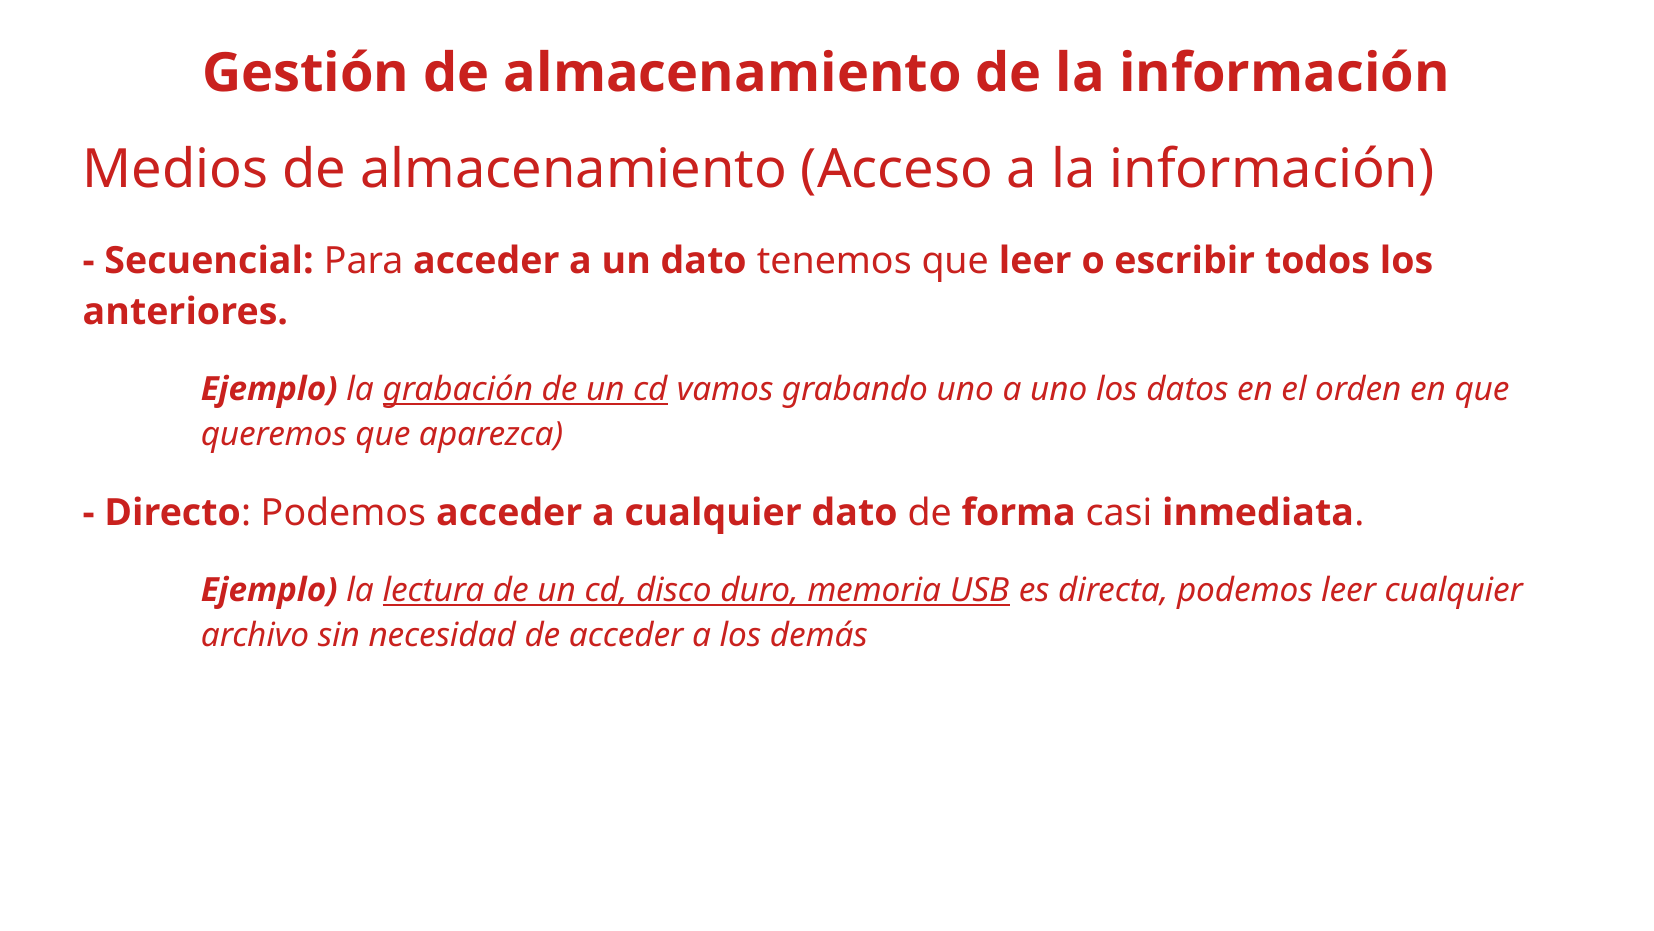

# Gestión de almacenamiento de la información
Medios de almacenamiento (Acceso a la información)
- Secuencial: Para acceder a un dato tenemos que leer o escribir todos los anteriores.
Ejemplo) la grabación de un cd vamos grabando uno a uno los datos en el orden en que queremos que aparezca)
- Directo: Podemos acceder a cualquier dato de forma casi inmediata.
Ejemplo) la lectura de un cd, disco duro, memoria USB es directa, podemos leer cualquier archivo sin necesidad de acceder a los demás